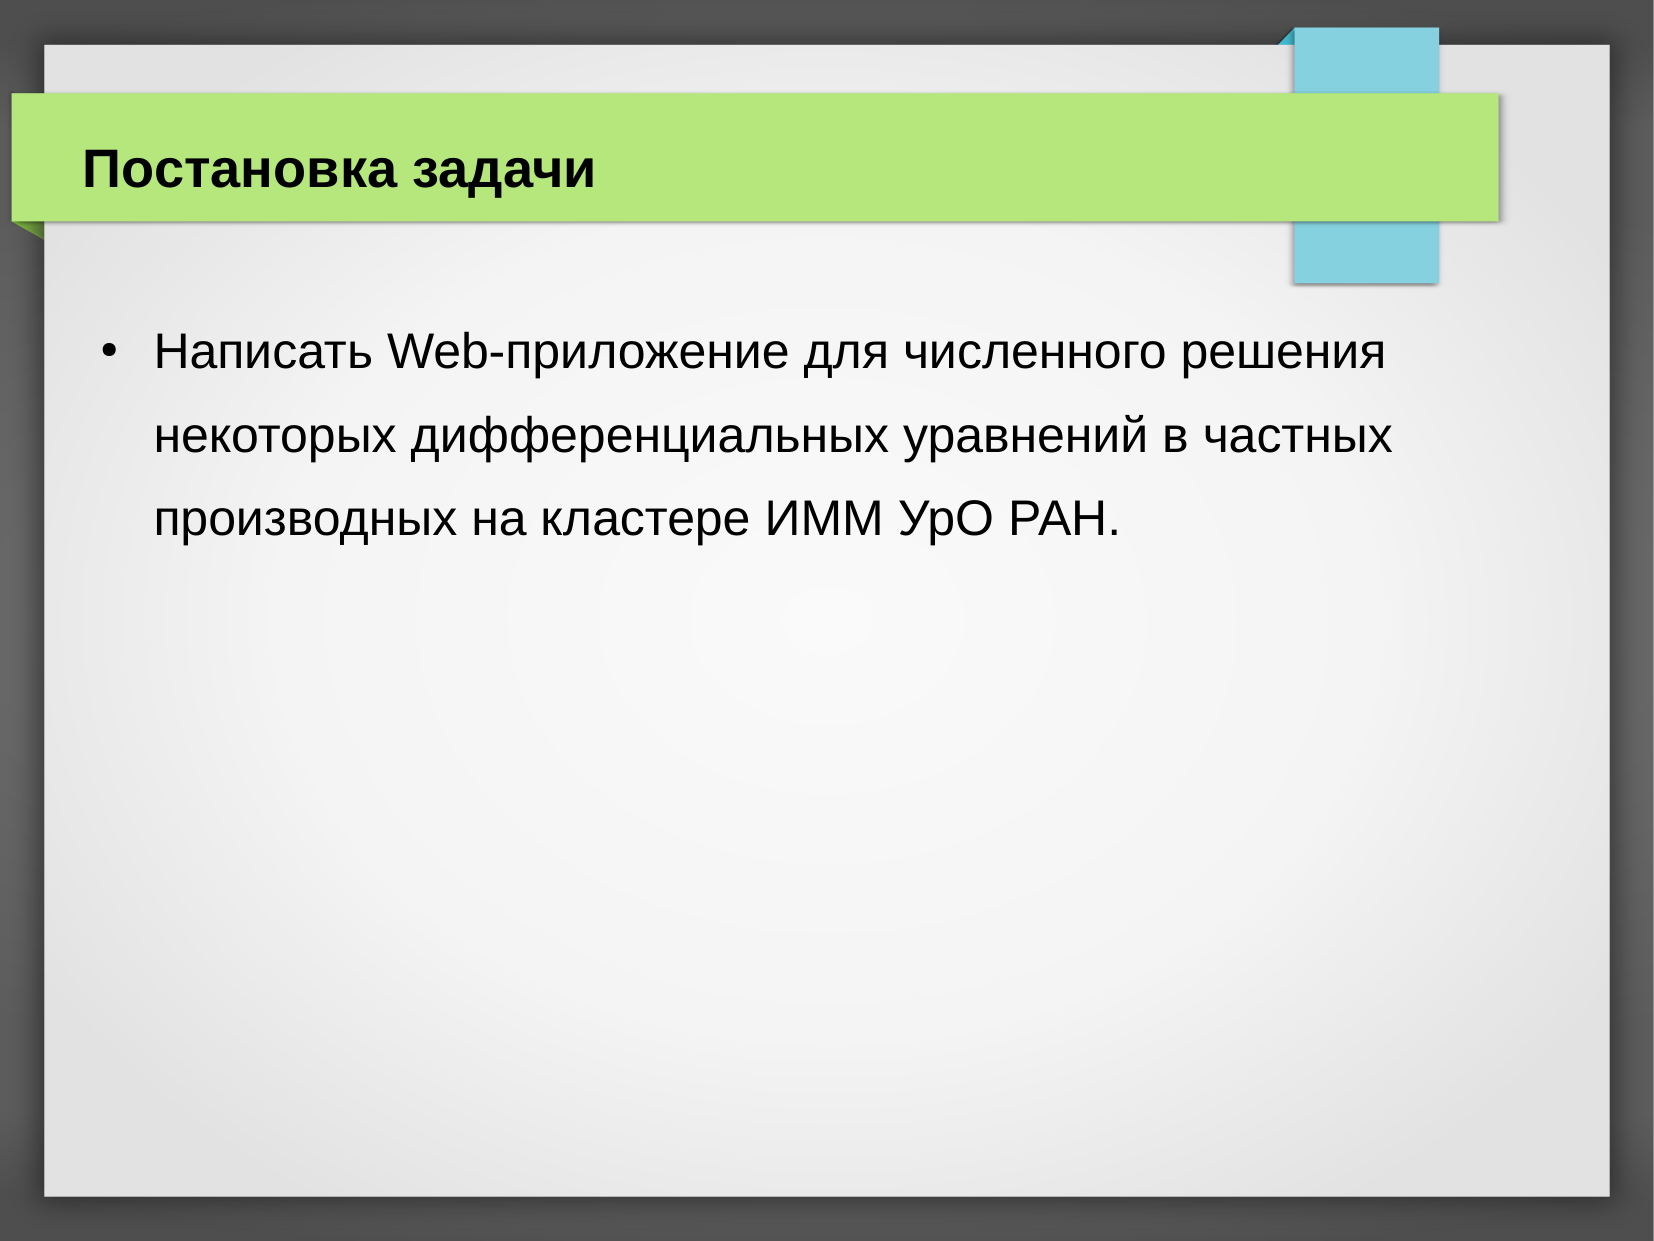

# Постановка задачи
Написать Web-приложение для численного решения некоторых дифференциальных уравнений в частных производных на кластере ИММ УрО РАН.